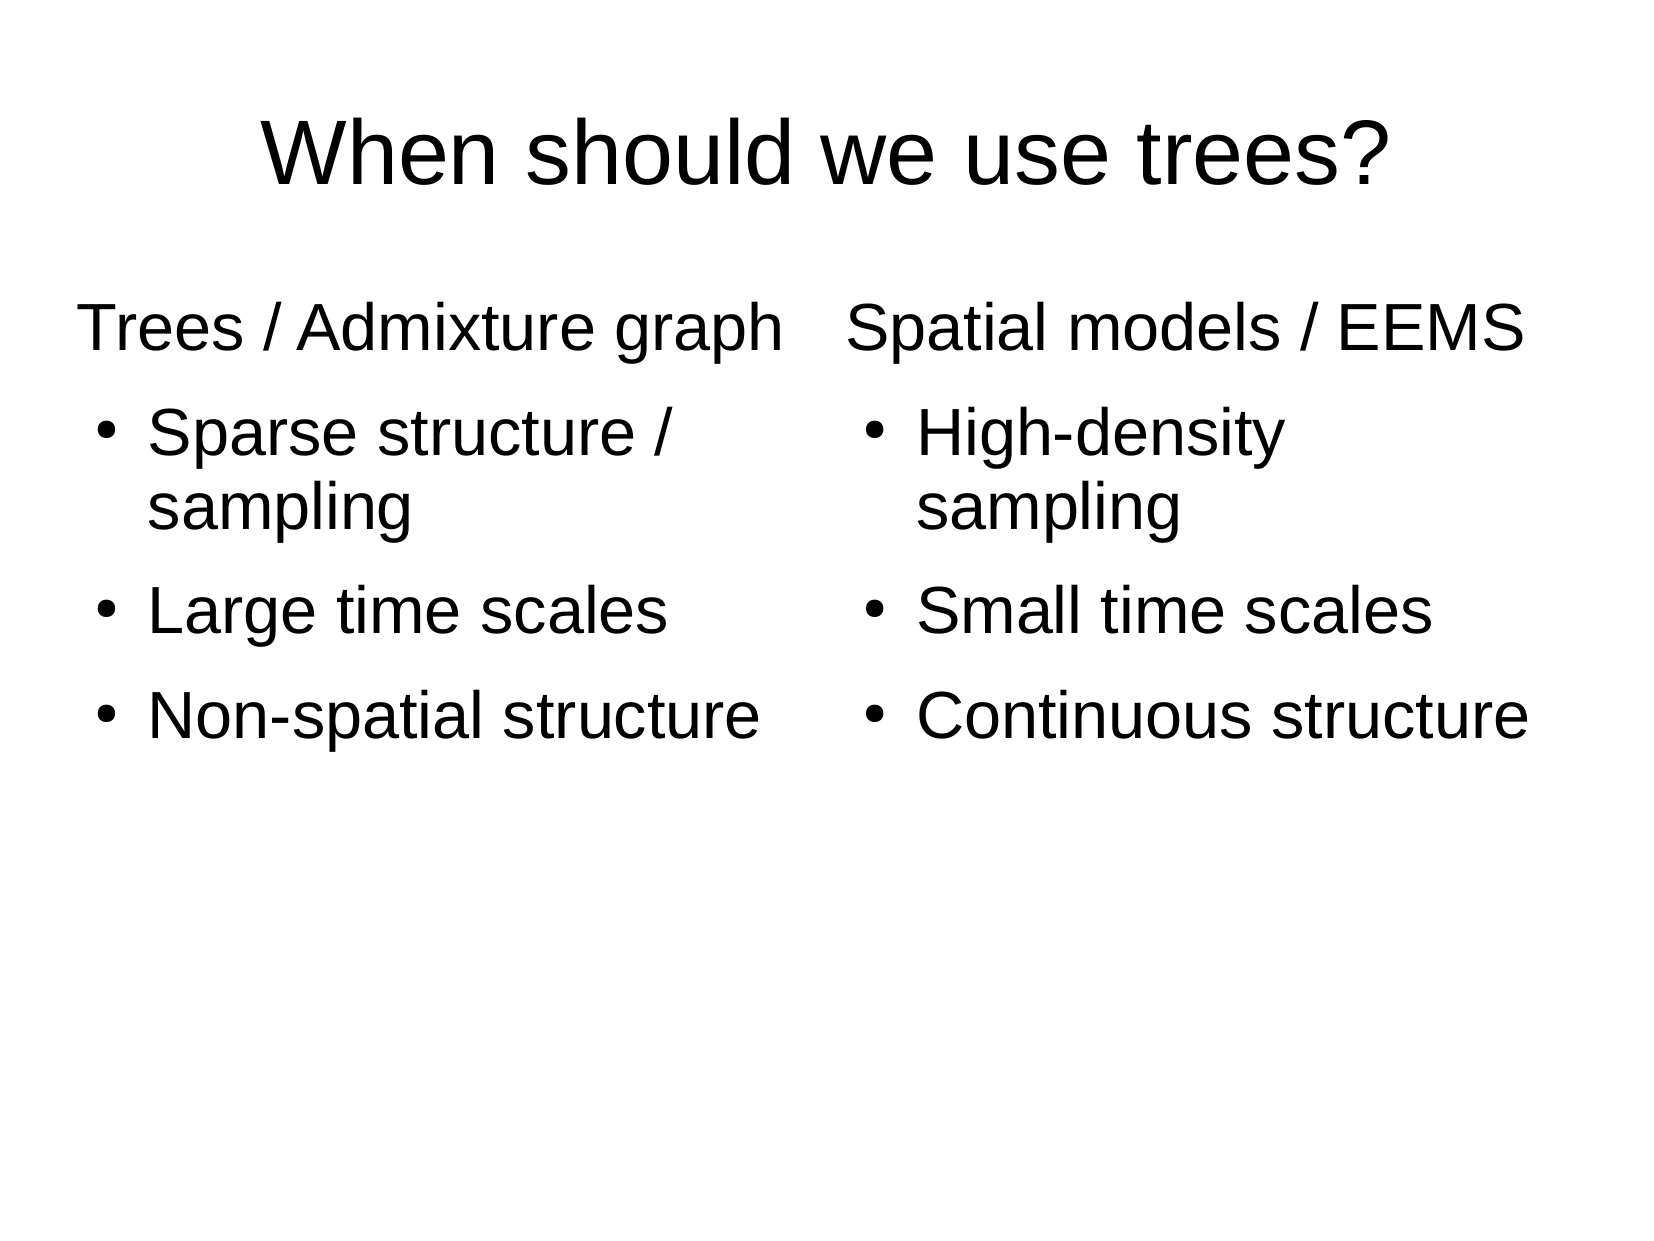

# When should we use trees?
Trees / Admixture graph
Sparse structure / sampling
Large time scales
Non-spatial structure
Spatial models / EEMS
High-density sampling
Small time scales
Continuous structure